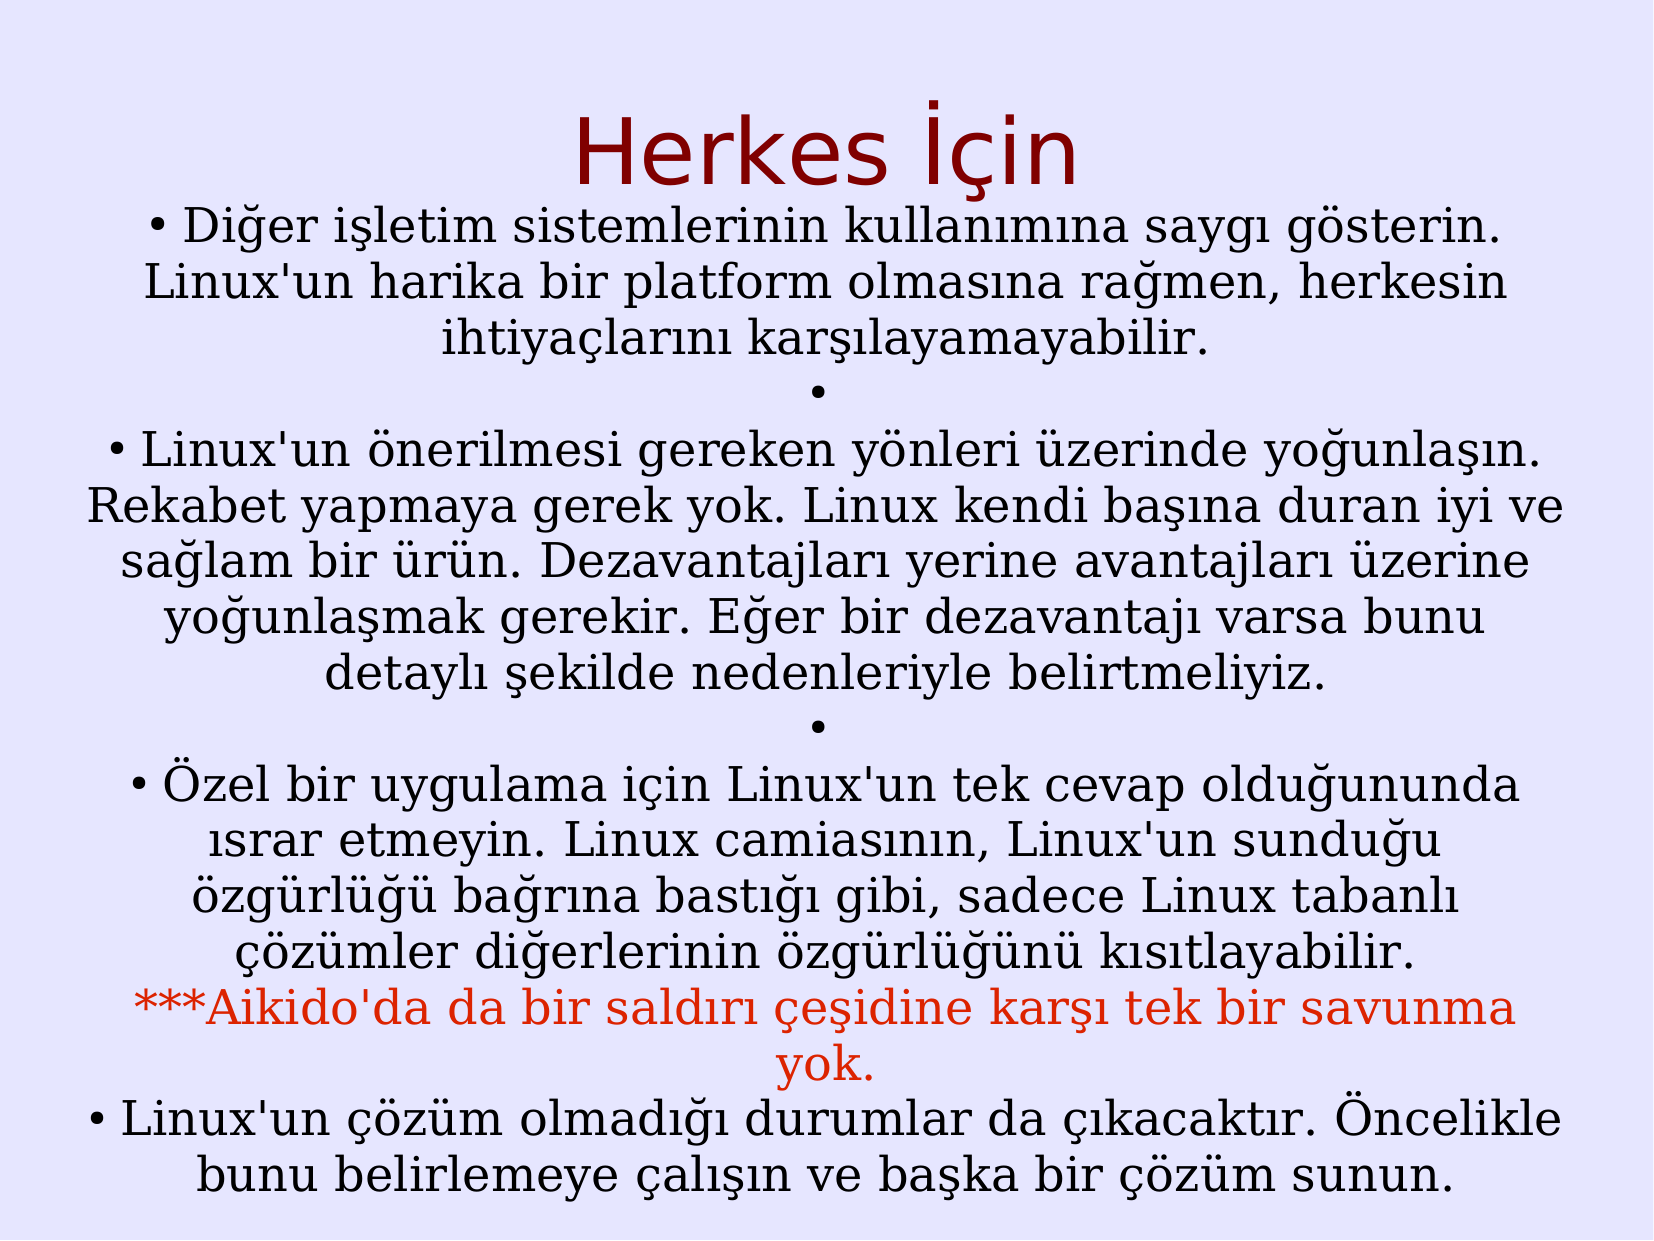

# Herkes İçin
 Diğer işletim sistemlerinin kullanımına saygı gösterin. Linux'un harika bir platform olmasına rağmen, herkesin ihtiyaçlarını karşılayamayabilir.
 Linux'un önerilmesi gereken yönleri üzerinde yoğunlaşın. Rekabet yapmaya gerek yok. Linux kendi başına duran iyi ve sağlam bir ürün. Dezavantajları yerine avantajları üzerine yoğunlaşmak gerekir. Eğer bir dezavantajı varsa bunu detaylı şekilde nedenleriyle belirtmeliyiz.
 Özel bir uygulama için Linux'un tek cevap olduğununda ısrar etmeyin. Linux camiasının, Linux'un sunduğu özgürlüğü bağrına bastığı gibi, sadece Linux tabanlı çözümler diğerlerinin özgürlüğünü kısıtlayabilir. ***Aikido'da da bir saldırı çeşidine karşı tek bir savunma yok.
 Linux'un çözüm olmadığı durumlar da çıkacaktır. Öncelikle bunu belirlemeye çalışın ve başka bir çözüm sunun.